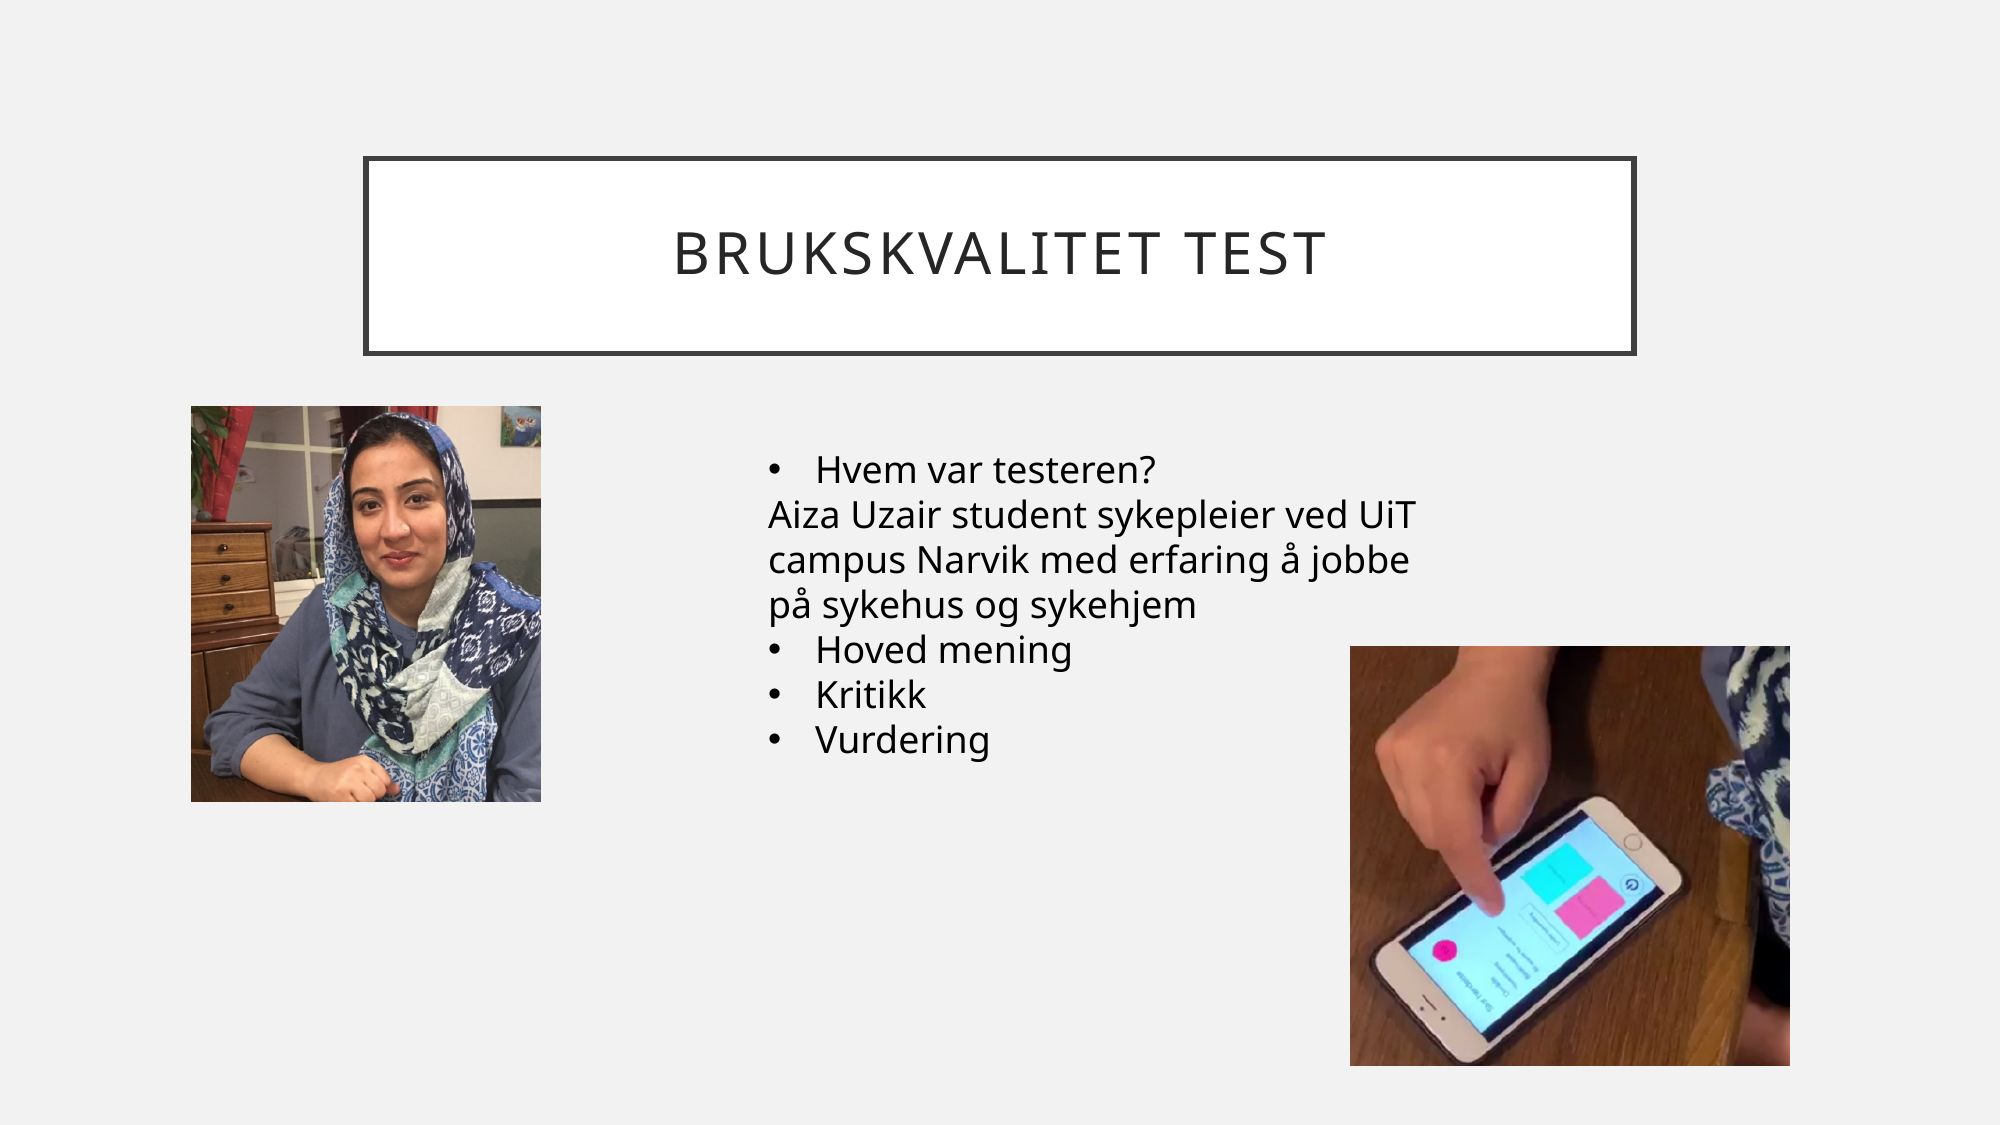

# Brukskvalitet test
Hvem var testeren?
Aiza Uzair student sykepleier ved UiT campus Narvik med erfaring å jobbe på sykehus og sykehjem
Hoved mening
Kritikk
Vurdering